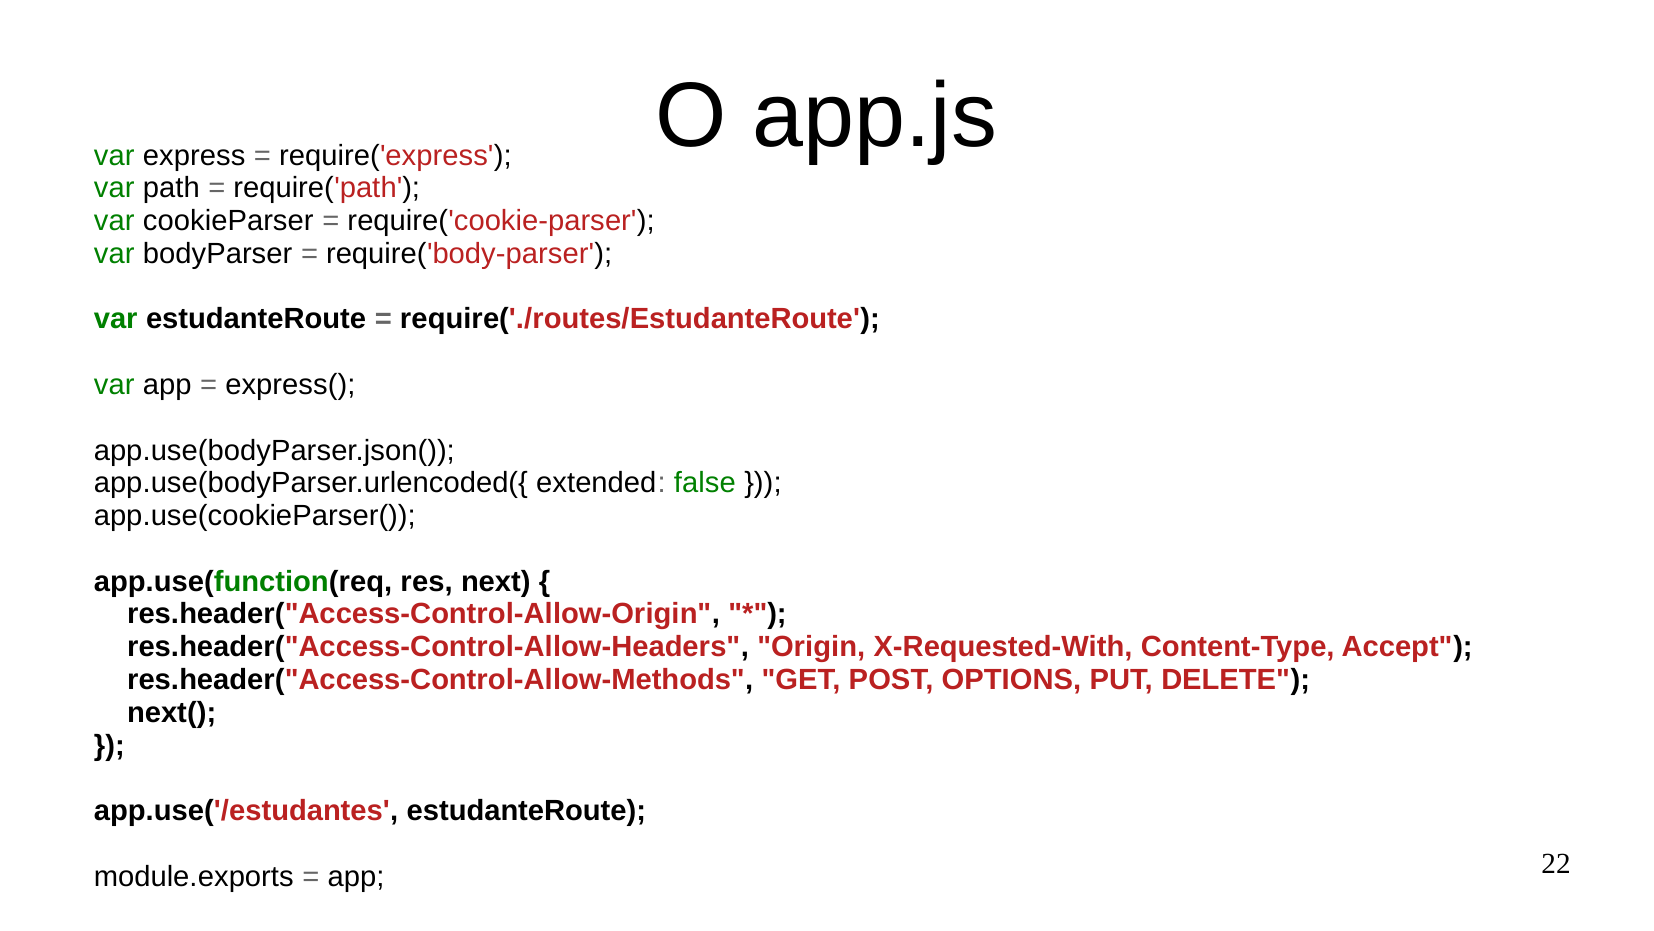

# O app.js
var express = require('express');
var path = require('path');
var cookieParser = require('cookie-parser');
var bodyParser = require('body-parser');
var estudanteRoute = require('./routes/EstudanteRoute');
var app = express();
app.use(bodyParser.json());
app.use(bodyParser.urlencoded({ extended: false }));
app.use(cookieParser());
app.use(function(req, res, next) {
 res.header("Access-Control-Allow-Origin", "*");
 res.header("Access-Control-Allow-Headers", "Origin, X-Requested-With, Content-Type, Accept");
 res.header("Access-Control-Allow-Methods", "GET, POST, OPTIONS, PUT, DELETE");
 next();
});
app.use('/estudantes', estudanteRoute);
module.exports = app;
22